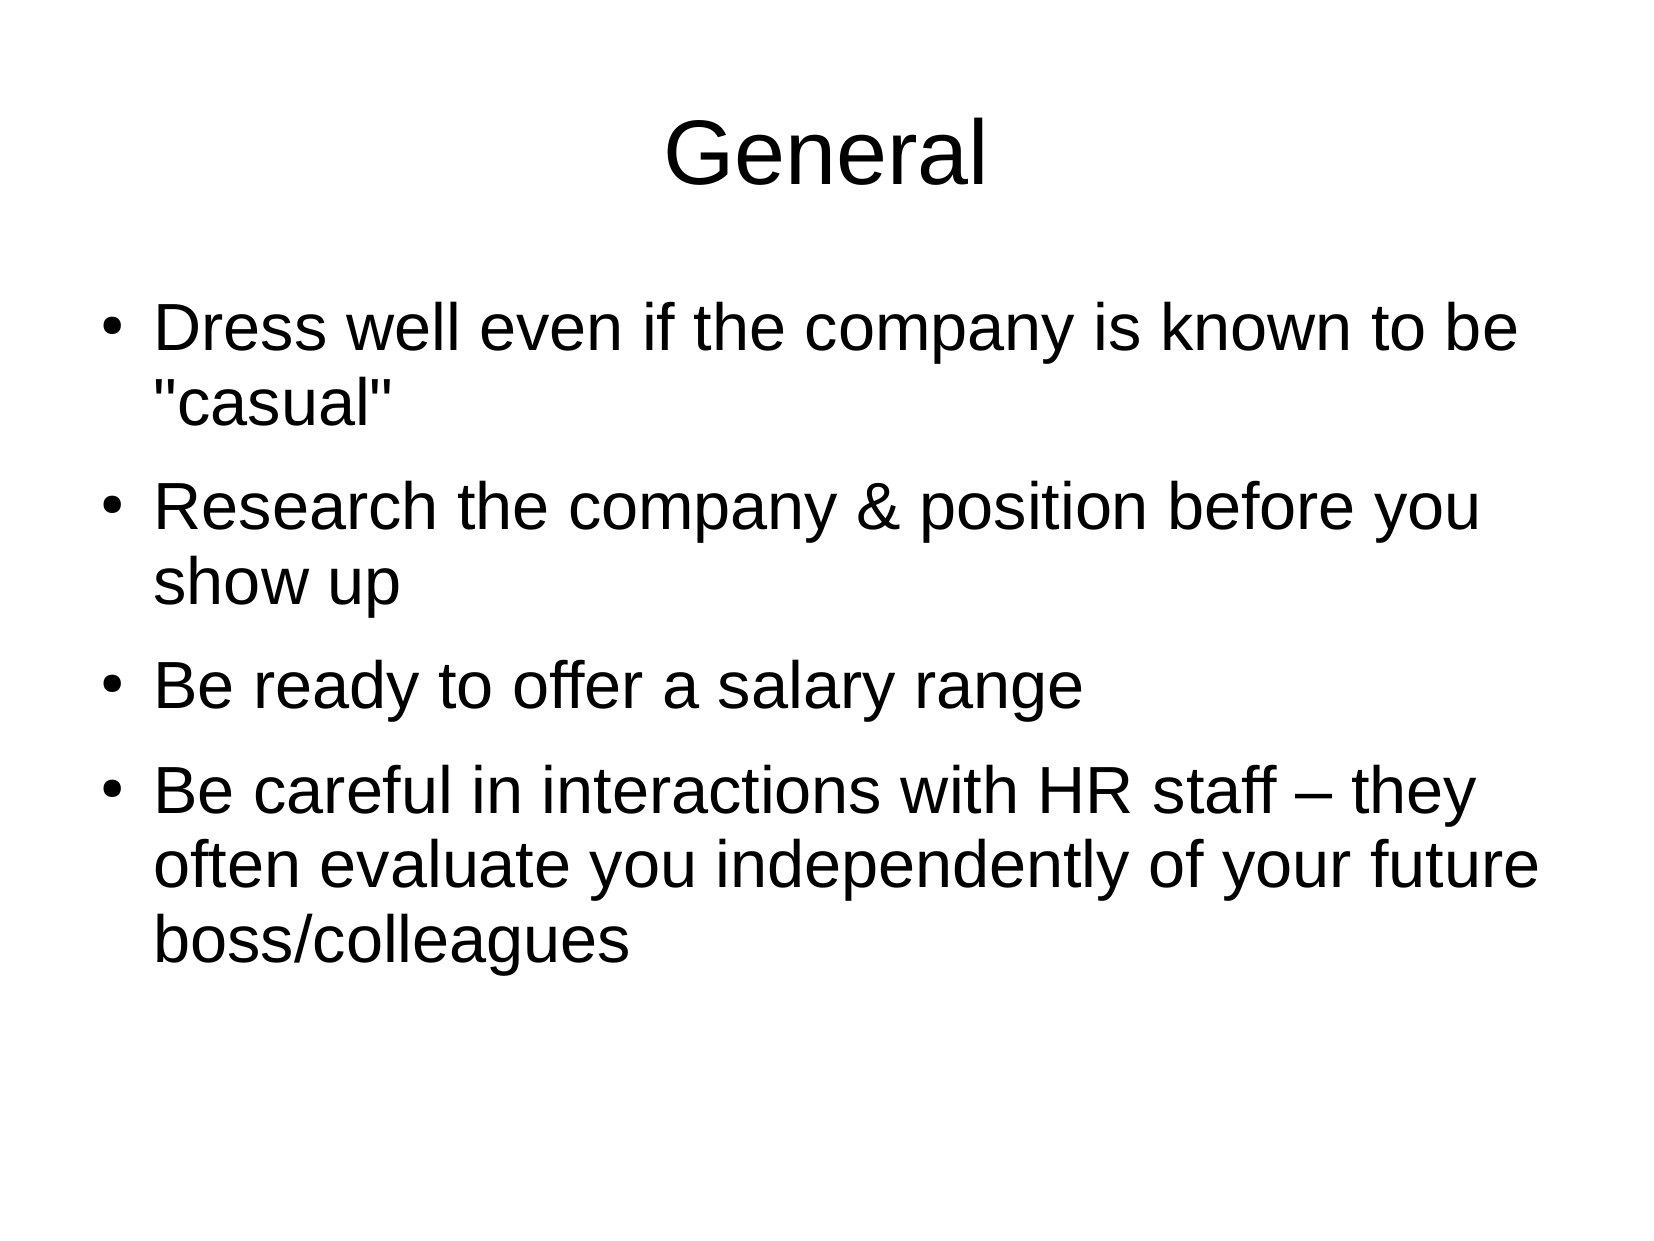

# General
Dress well even if the company is known to be "casual"
Research the company & position before you show up
Be ready to offer a salary range
Be careful in interactions with HR staff – they often evaluate you independently of your future boss/colleagues